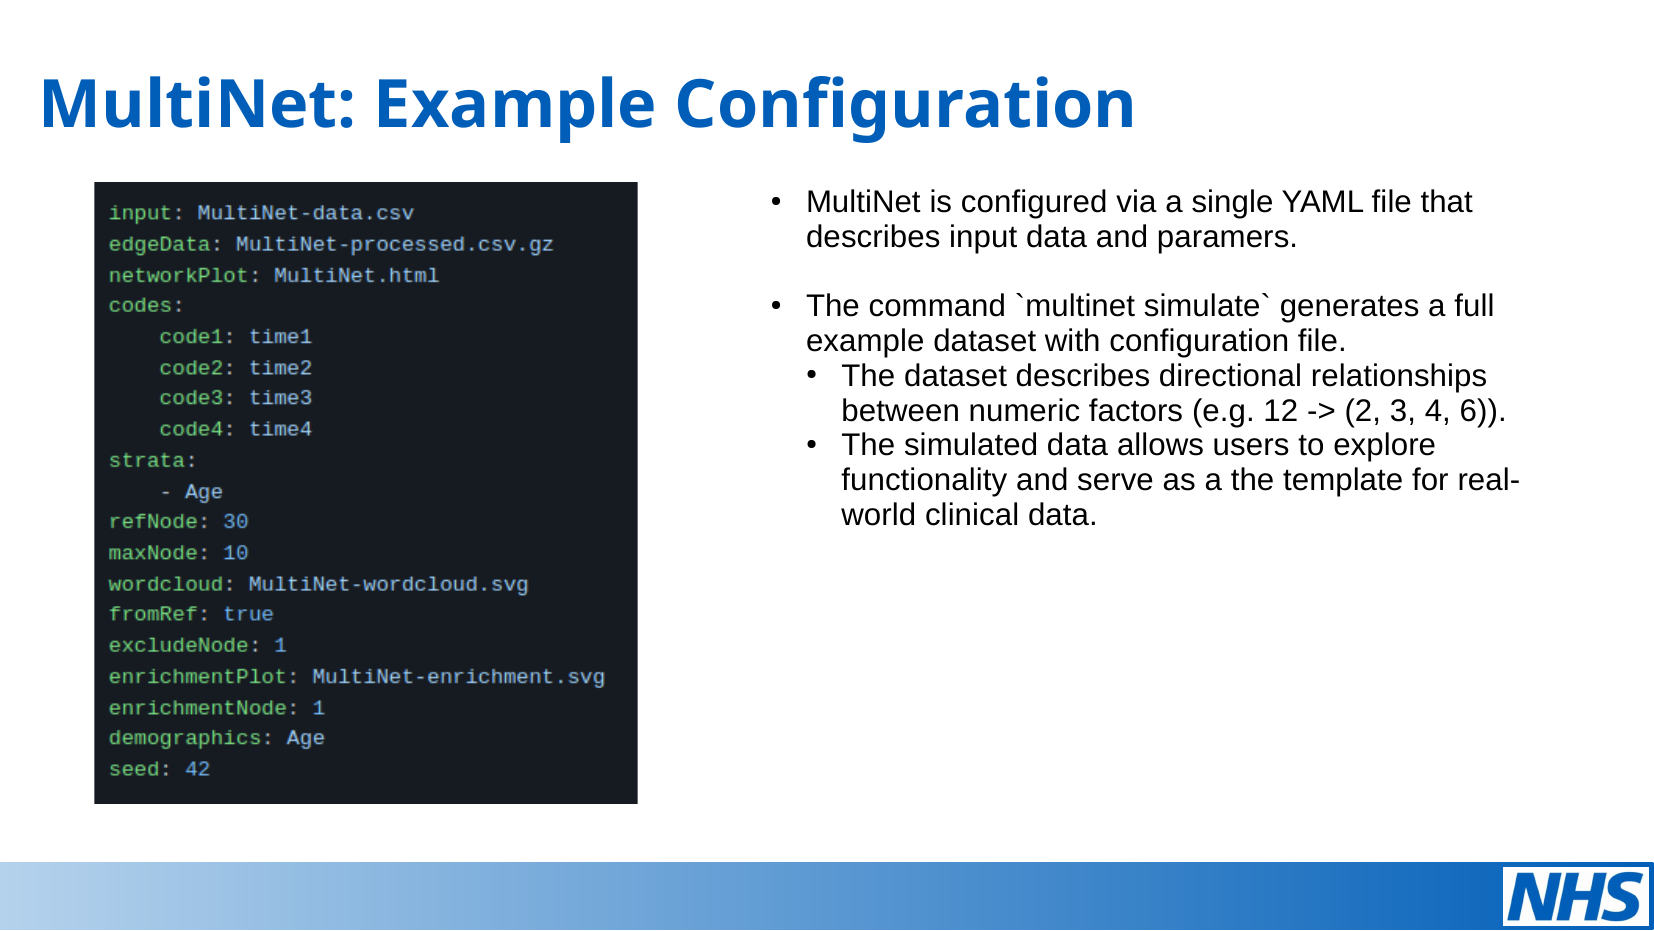

MultiNet: Example Configuration
MultiNet is configured via a single YAML file that describes input data and paramers.
The command `multinet simulate` generates a full example dataset with configuration file.
The dataset describes directional relationships between numeric factors (e.g. 12 -> (2, 3, 4, 6)).
The simulated data allows users to explore functionality and serve as a the template for real-world clinical data.